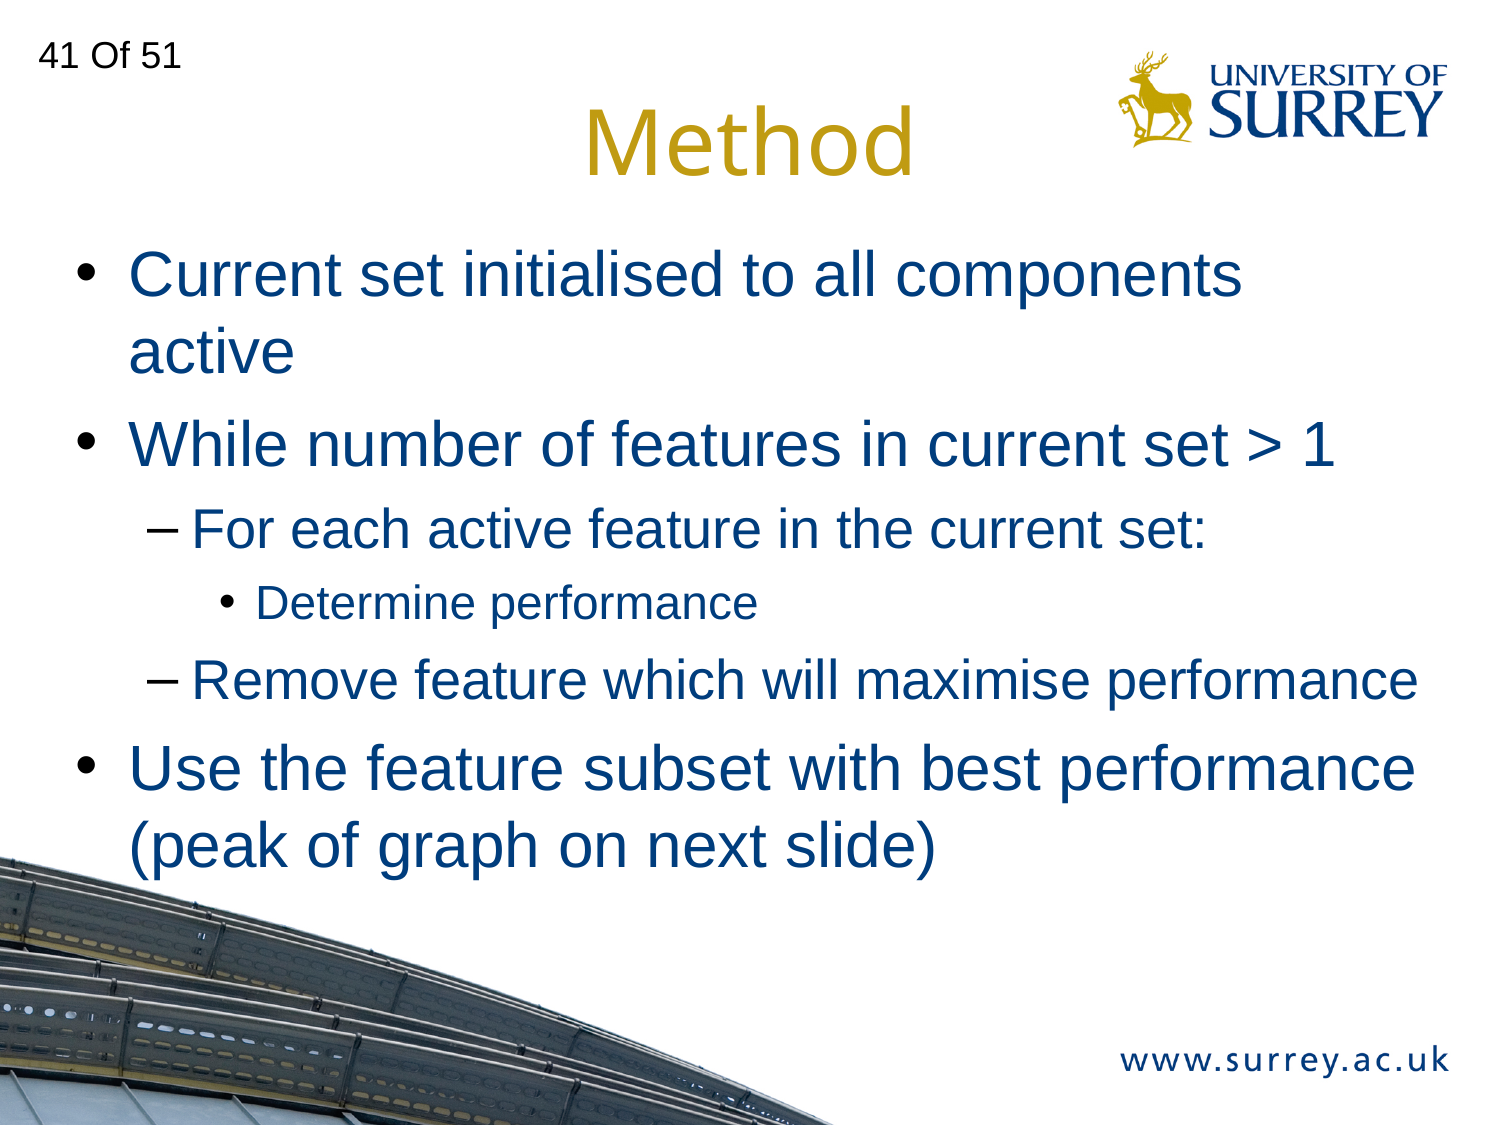

# Method
Current set initialised to all components active
While number of features in current set > 1
For each active feature in the current set:
Determine performance
Remove feature which will maximise performance
Use the feature subset with best performance (peak of graph on next slide)